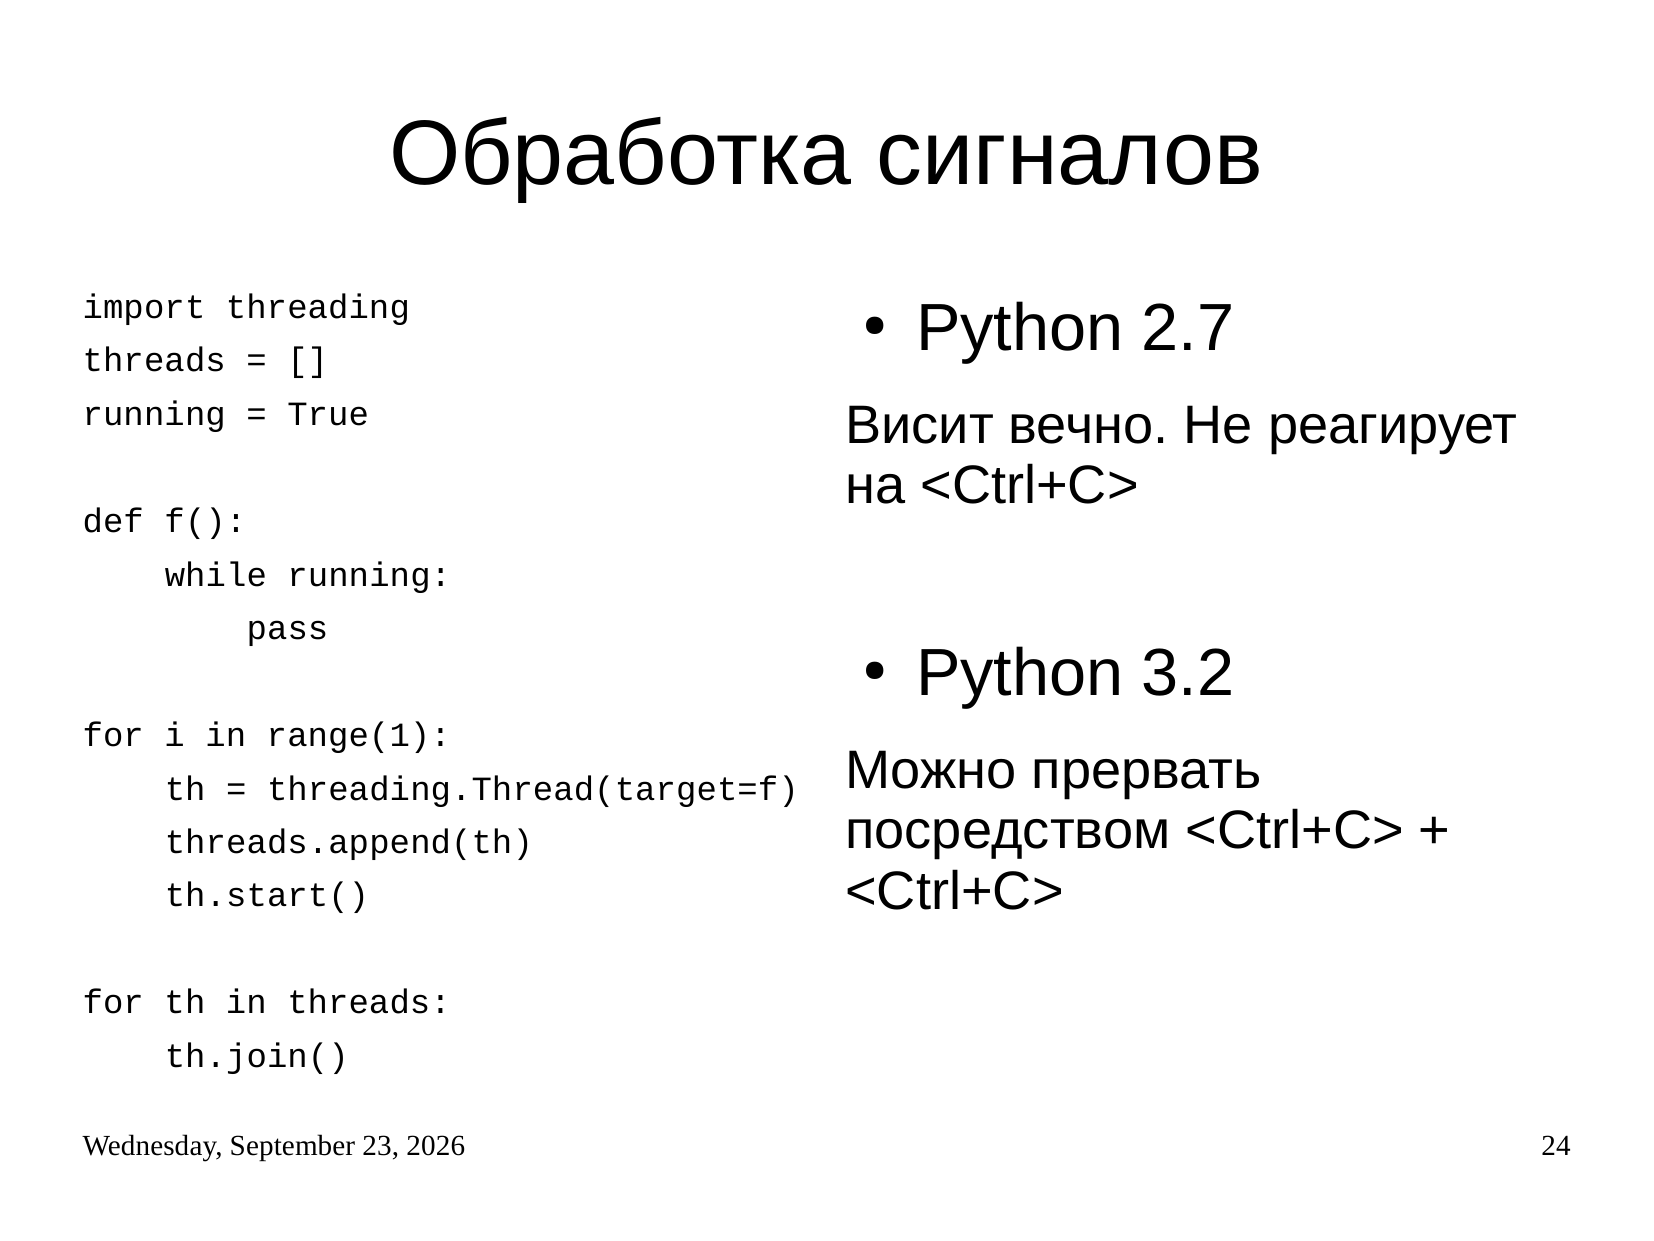

# Обработка сигналов
import threading
threads = []
running = True
def f():
 while running:
 pass
for i in range(1):
 th = threading.Thread(target=f)
 threads.append(th)
 th.start()
for th in threads:
 th.join()
Python 2.7
Висит вечно. Не реагирует на <Ctrl+C>
Python 3.2
Можно прервать посредством <Ctrl+C> + <Ctrl+C>
24